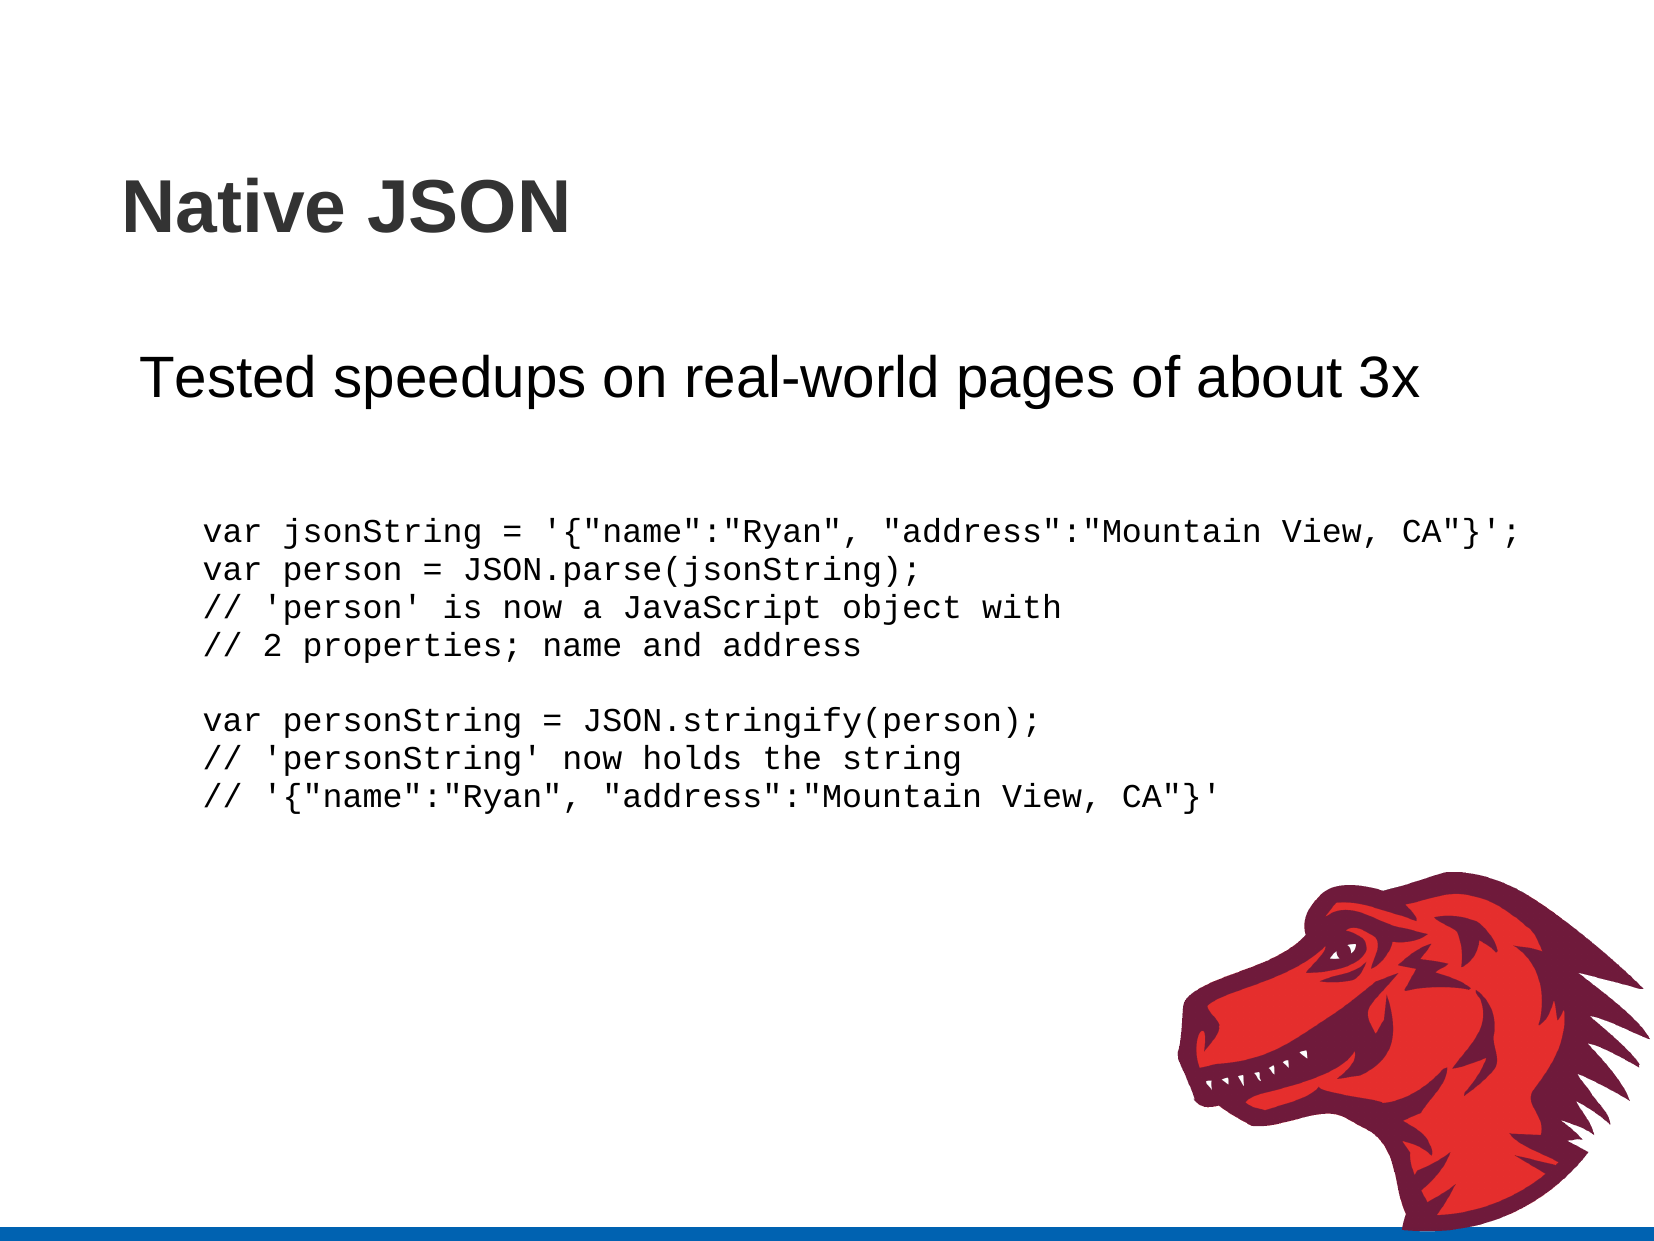

# Native JSON
Tested speedups on real-world pages of about 3x
var jsonString = '{"name":"Ryan", "address":"Mountain View, CA"}';
var person = JSON.parse(jsonString);
// 'person' is now a JavaScript object with
// 2 properties; name and address
var personString = JSON.stringify(person);
// 'personString' now holds the string
// '{"name":"Ryan", "address":"Mountain View, CA"}'